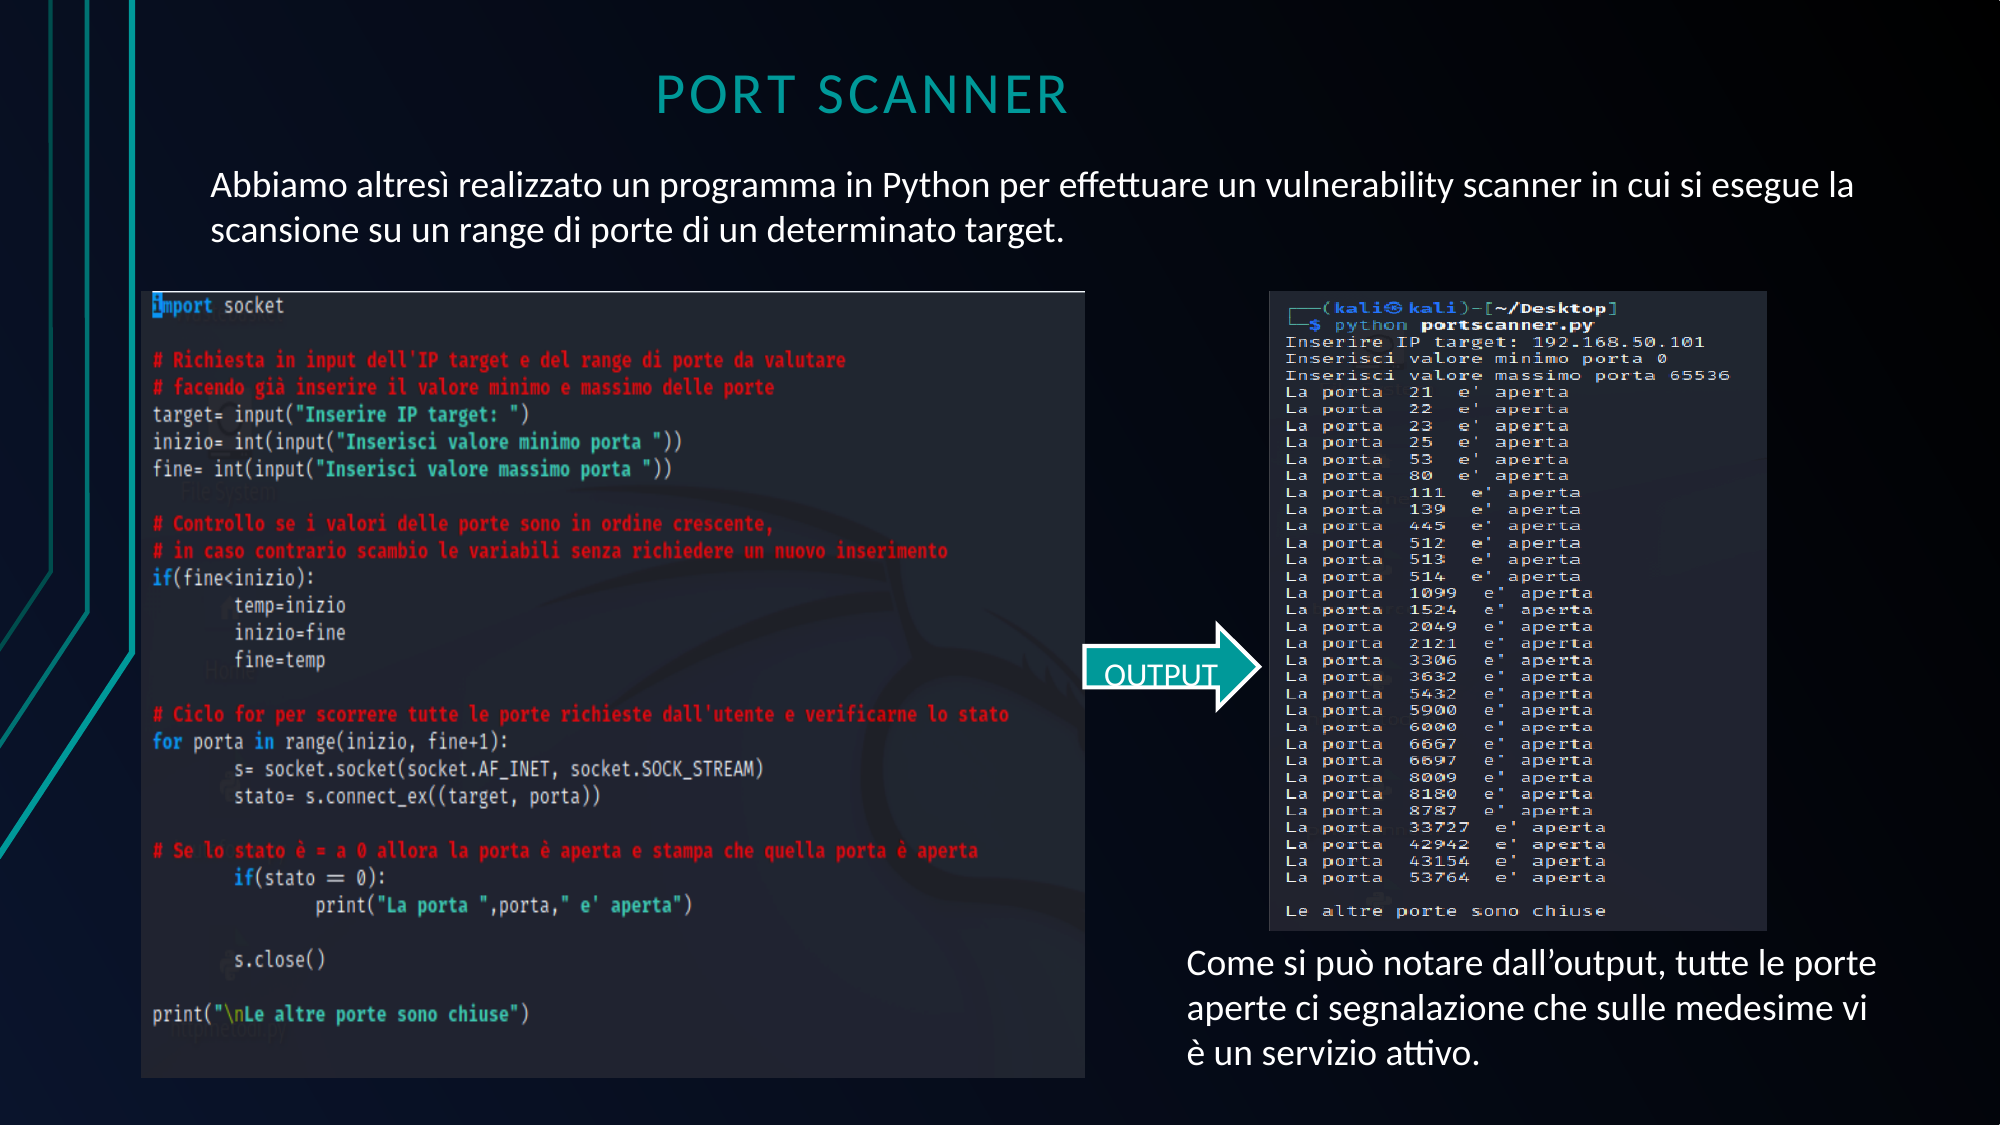

# PORT SCANNER
Abbiamo altresì realizzato un programma in Python per effettuare un vulnerability scanner in cui si esegue la scansione su un range di porte di un determinato target.
OUTPUT
Come si può notare dall’output, tutte le porte aperte ci segnalazione che sulle medesime vi è un servizio attivo.